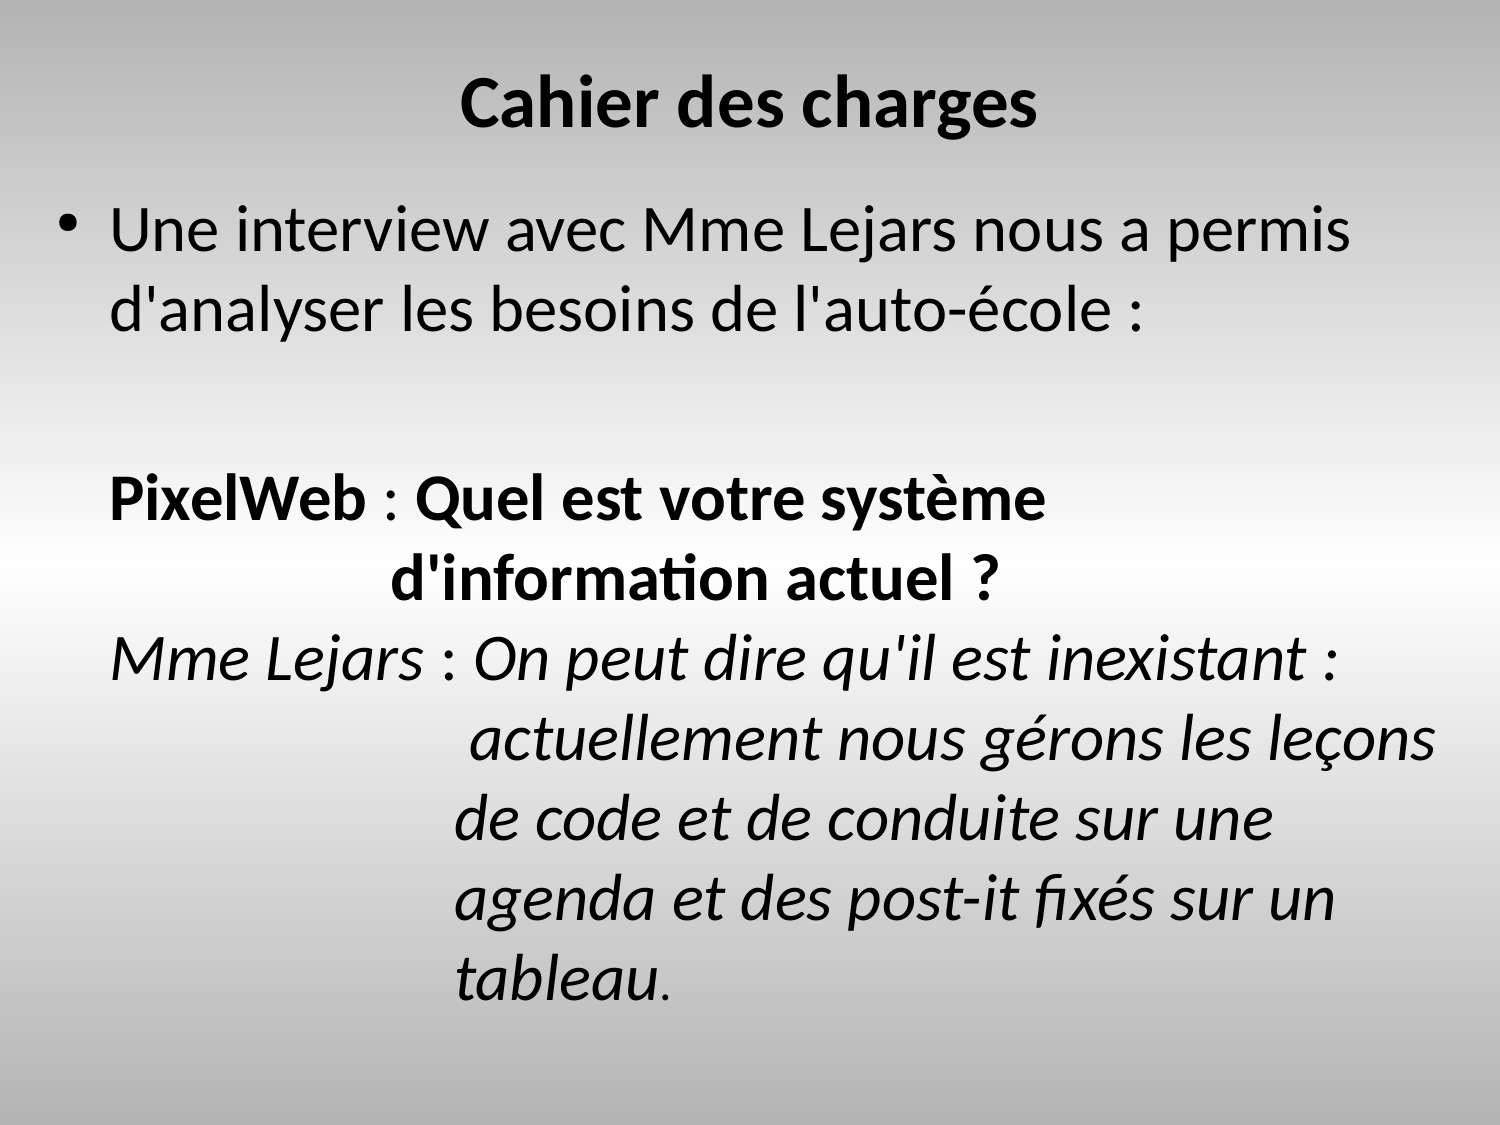

# Cahier des charges
Une interview avec Mme Lejars nous a permis d'analyser les besoins de l'auto-école :
PixelWeb : Quel est votre système 		 d'information actuel ?
Mme Lejars : On peut dire qu'il est inexistant : actuellement nous gérons les leçons de code et de conduite sur une agenda et des post-it fixés sur un tableau.